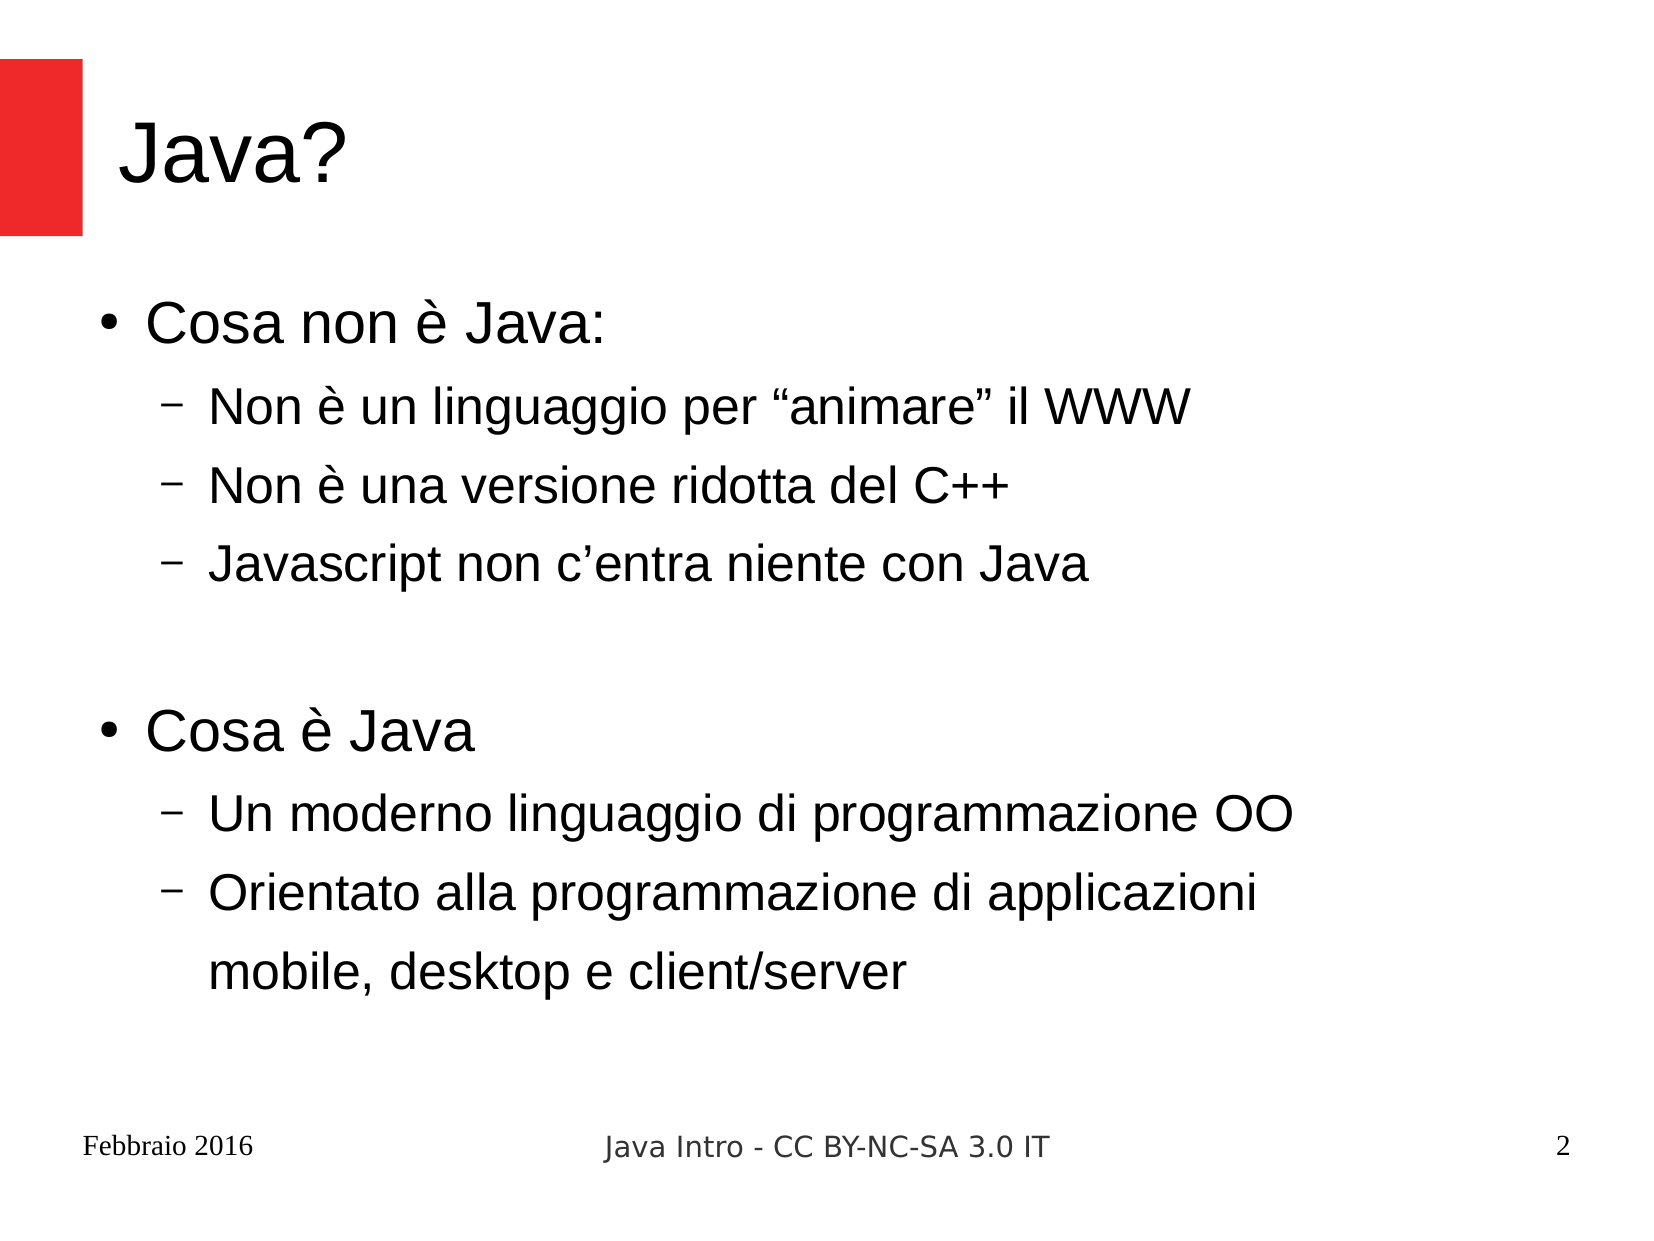

# Java?
Cosa non è Java:
Non è un linguaggio per “animare” il WWW
Non è una versione ridotta del C++
Javascript non c’entra niente con Java
Cosa è Java
Un moderno linguaggio di programmazione OO
Orientato alla programmazione di applicazioni
mobile, desktop e client/server
Your Date Here
Your Footer Here
2